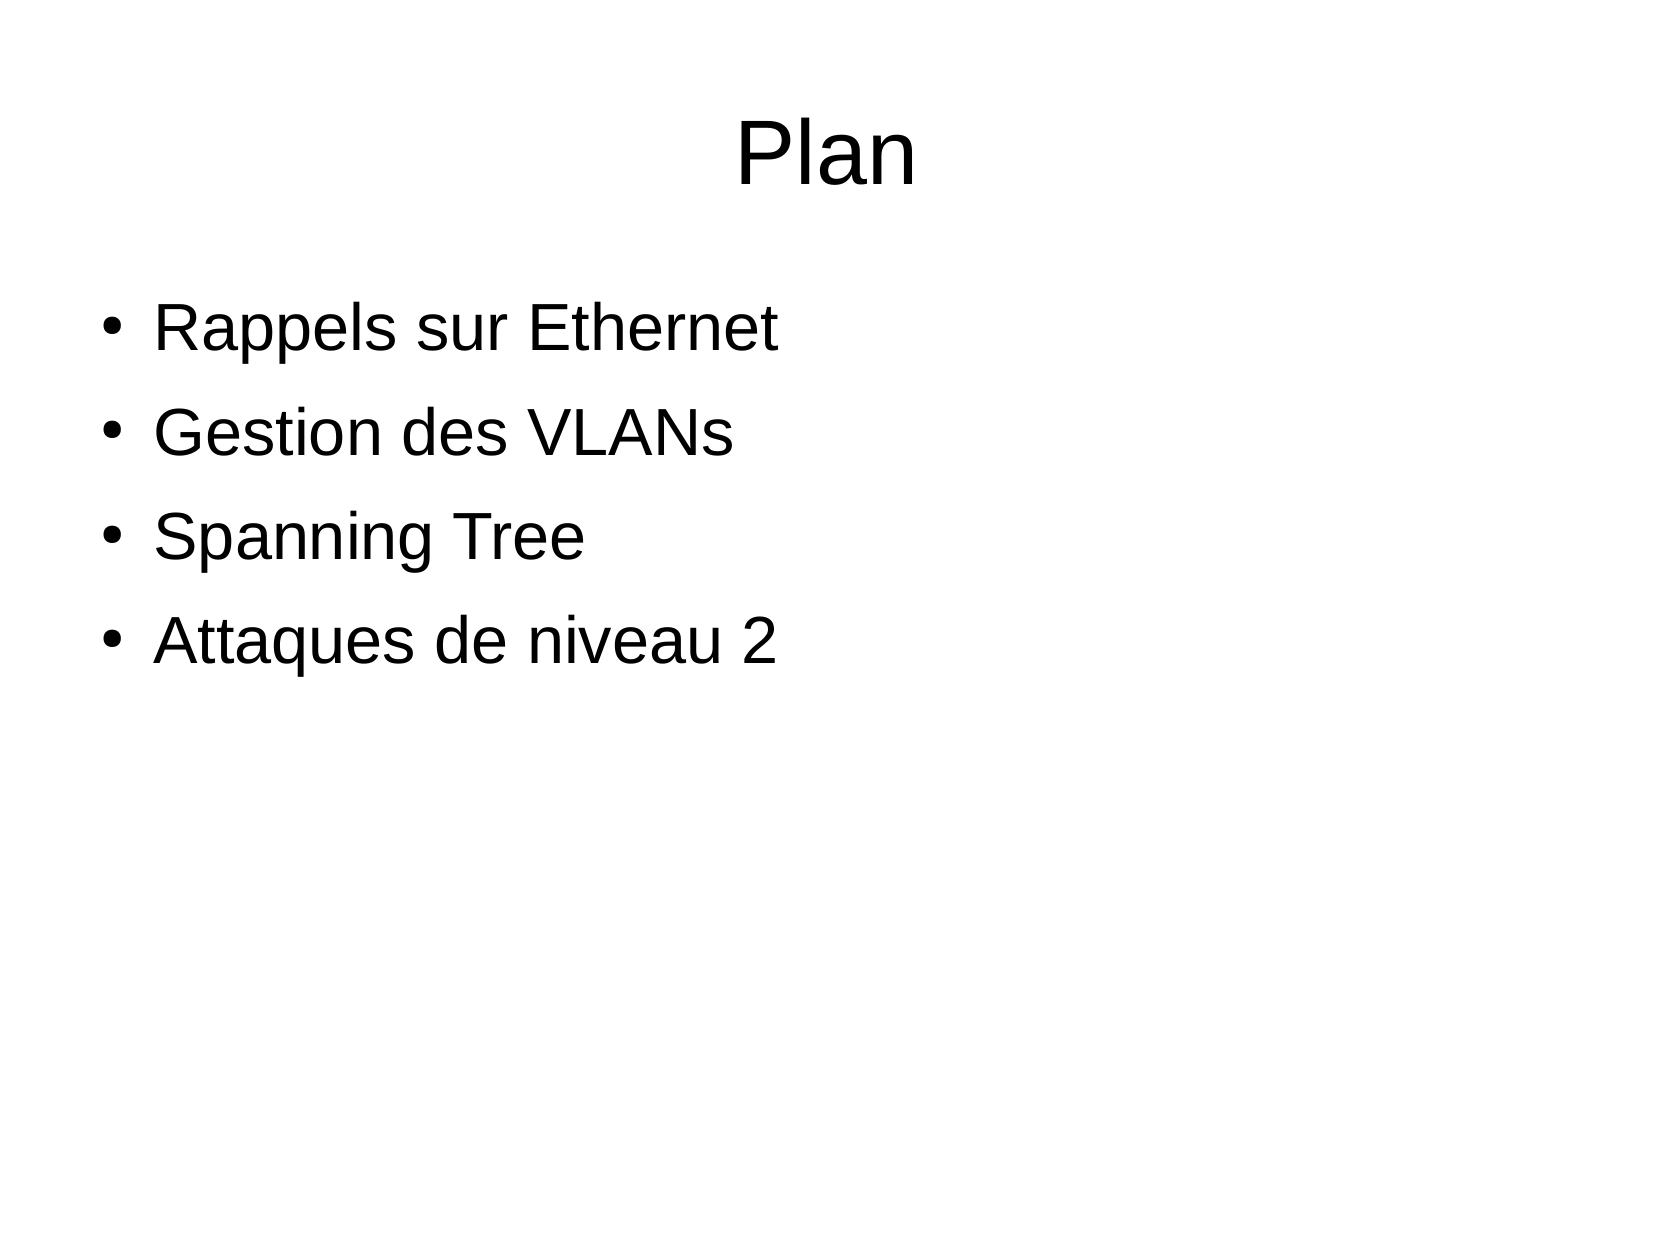

# Plan
Rappels sur Ethernet
Gestion des VLANs
Spanning Tree
Attaques de niveau 2